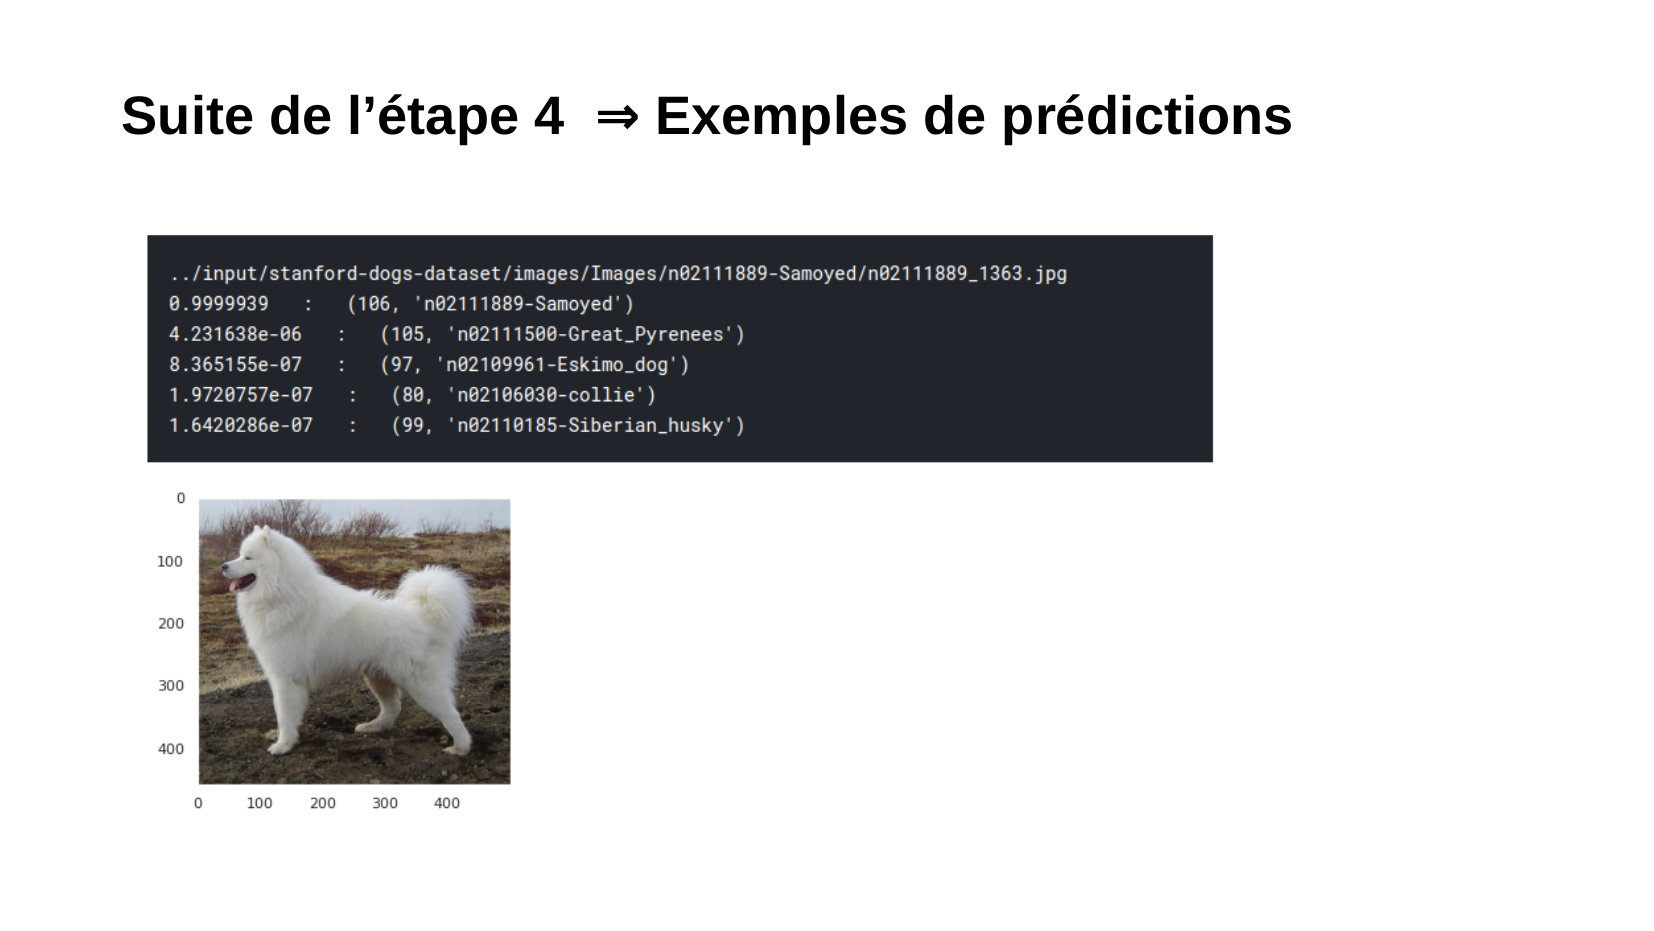

Suite de l’étape 4 ⇒ Exemples de prédictions